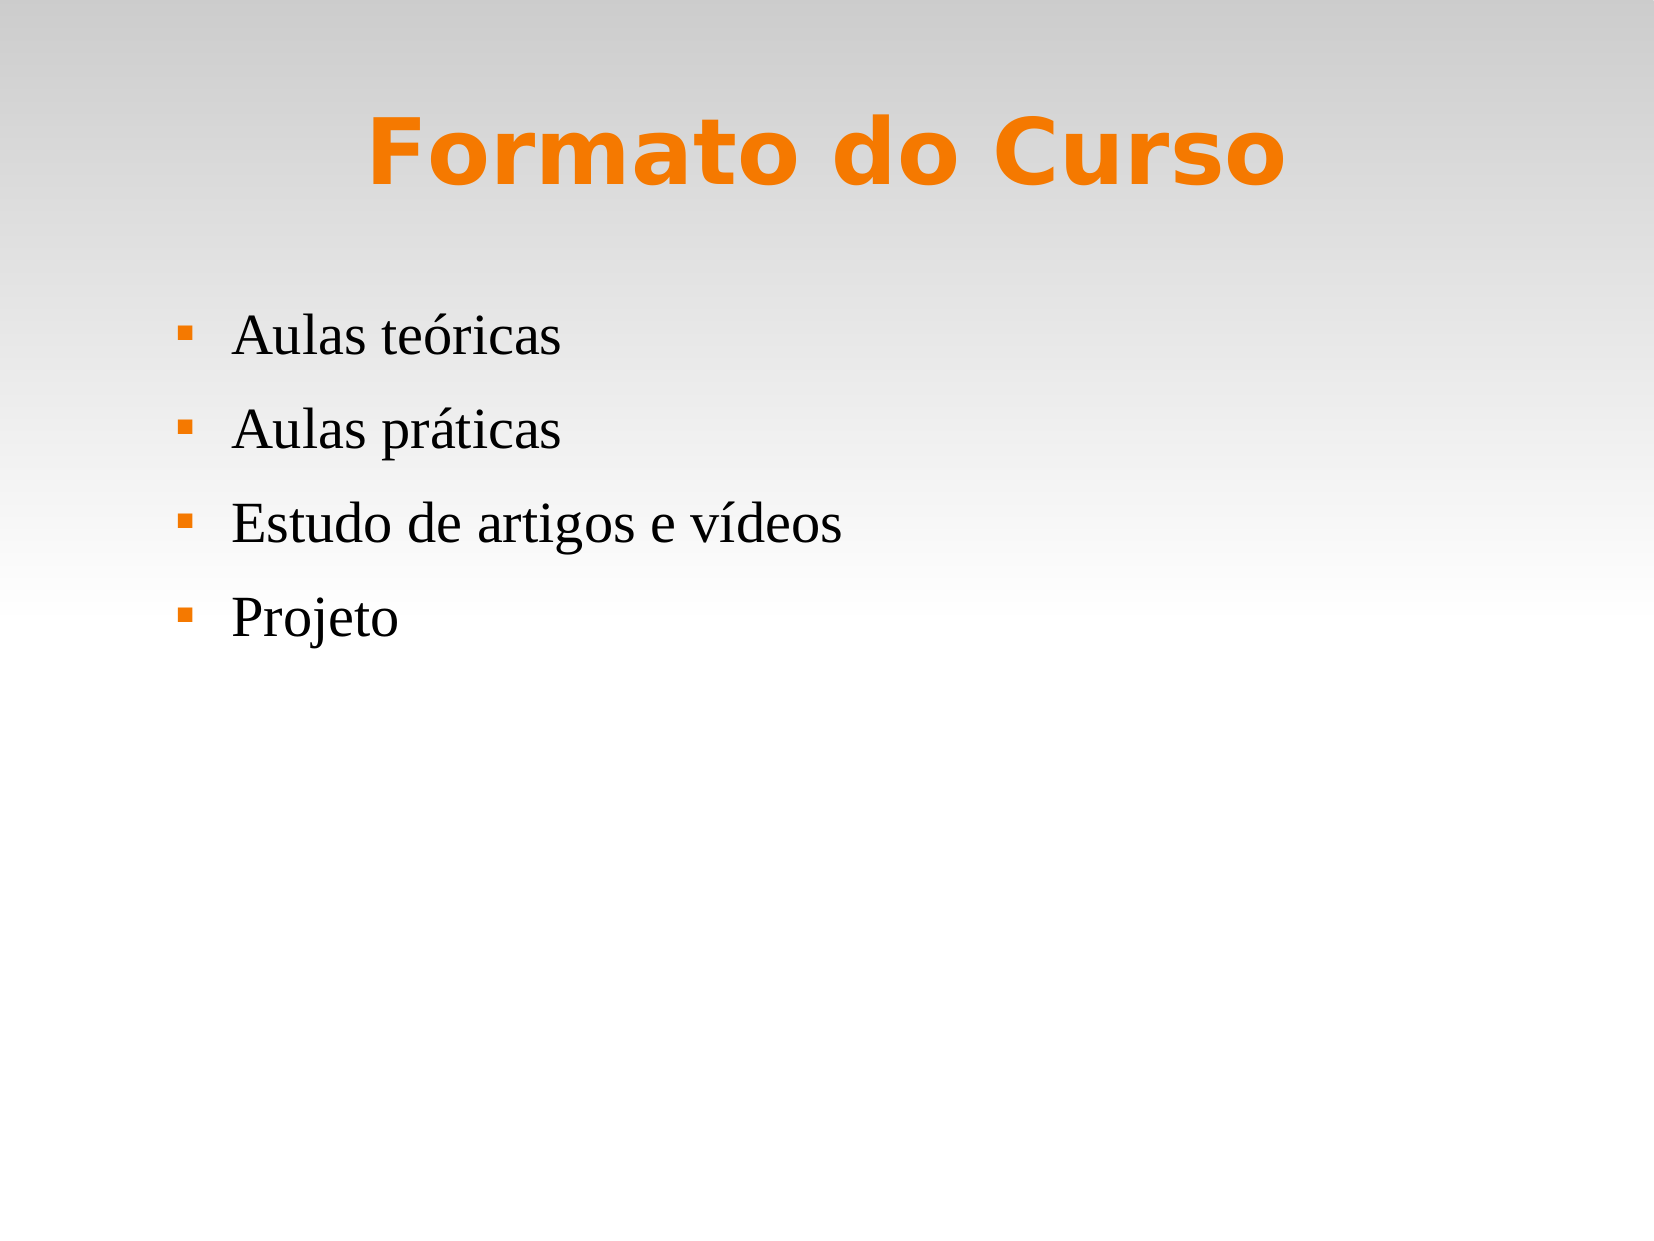

# Formato do Curso
Aulas teóricas
Aulas práticas
Estudo de artigos e vídeos
Projeto